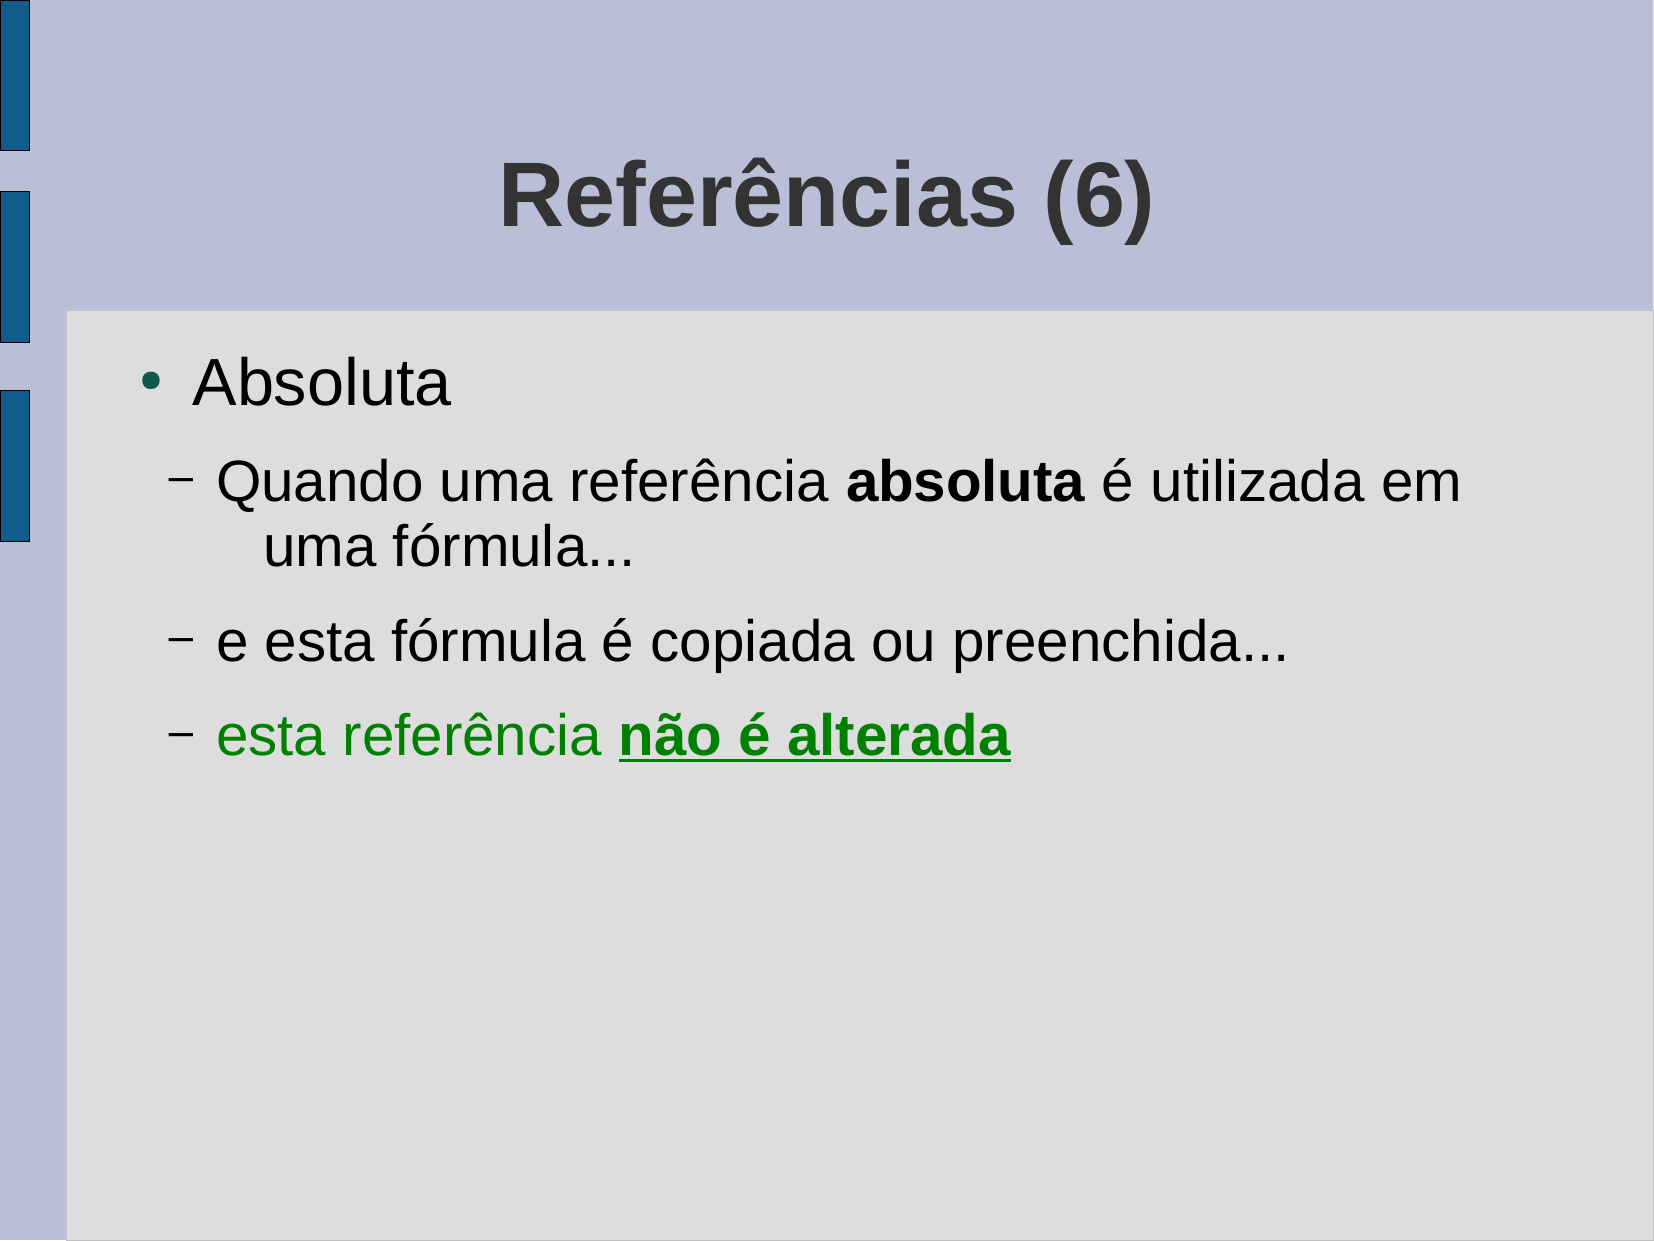

# Referências (6)
Absoluta
Quando uma referência absoluta é utilizada em uma fórmula...
e esta fórmula é copiada ou preenchida...
esta referência não é alterada